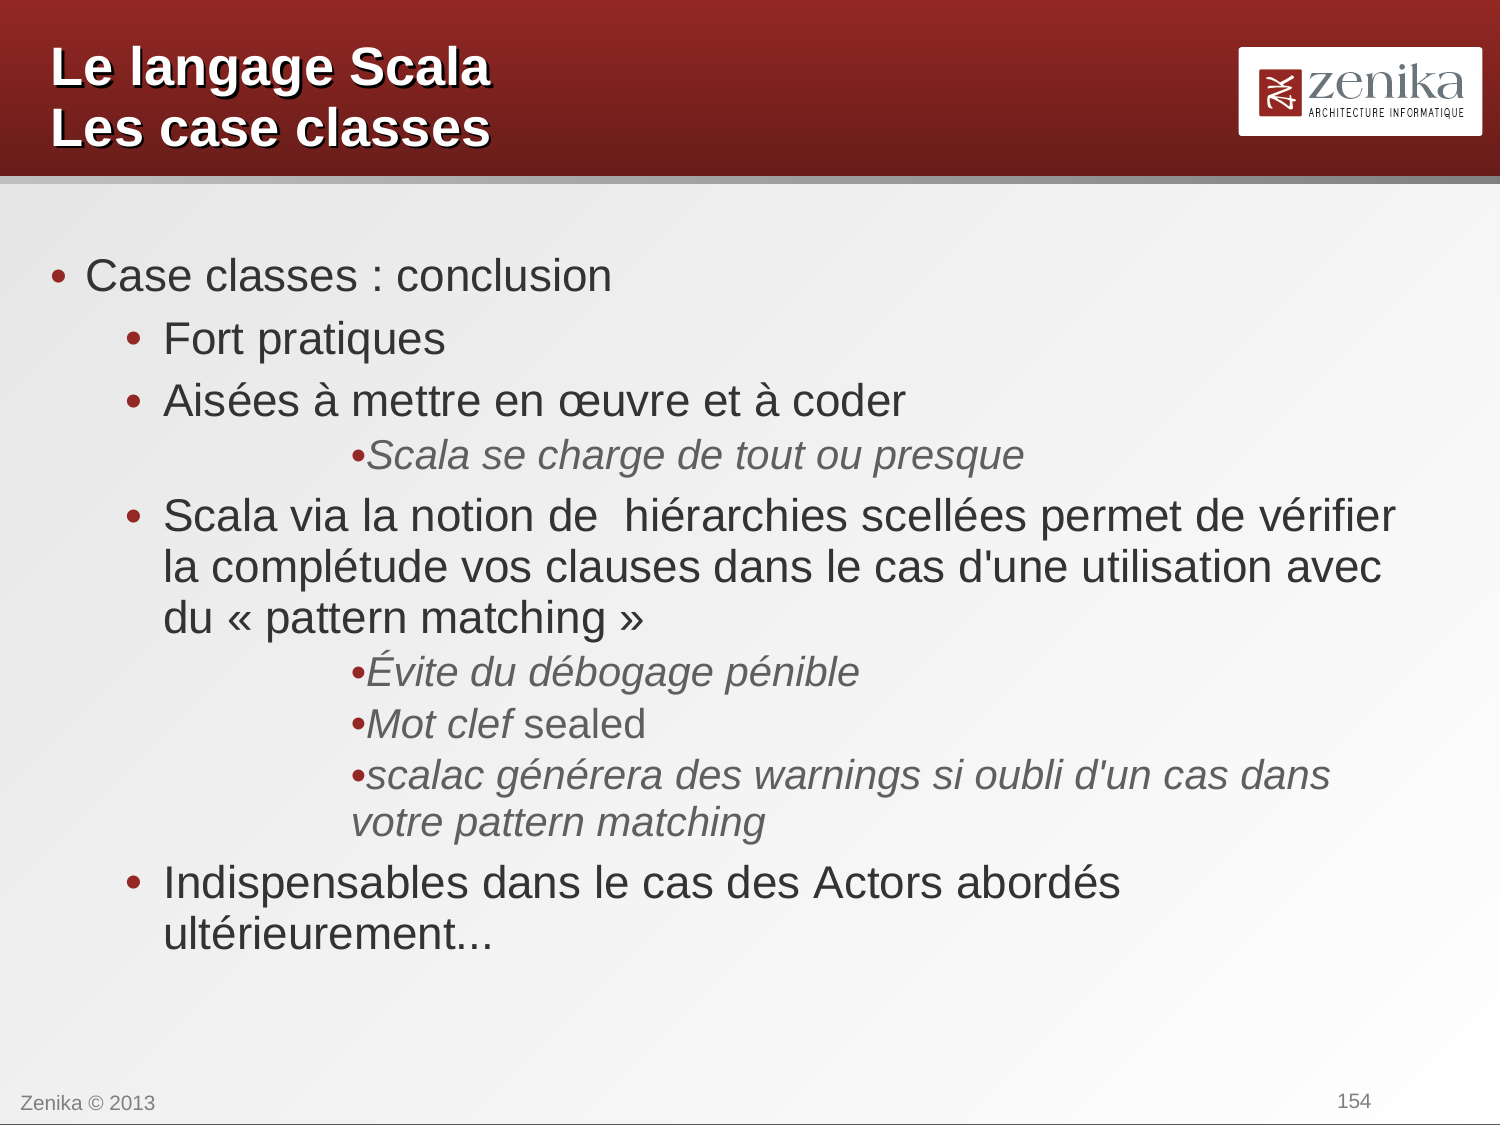

# Le langage Scala Les case classes
Case classes : conclusion
Fort pratiques
Aisées à mettre en œuvre et à coder
Scala se charge de tout ou presque
Scala via la notion de hiérarchies scellées permet de vérifier la complétude vos clauses dans le cas d'une utilisation avec du « pattern matching »
Évite du débogage pénible
Mot clef sealed
scalac générera des warnings si oubli d'un cas dans votre pattern matching
Indispensables dans le cas des Actors abordés ultérieurement...